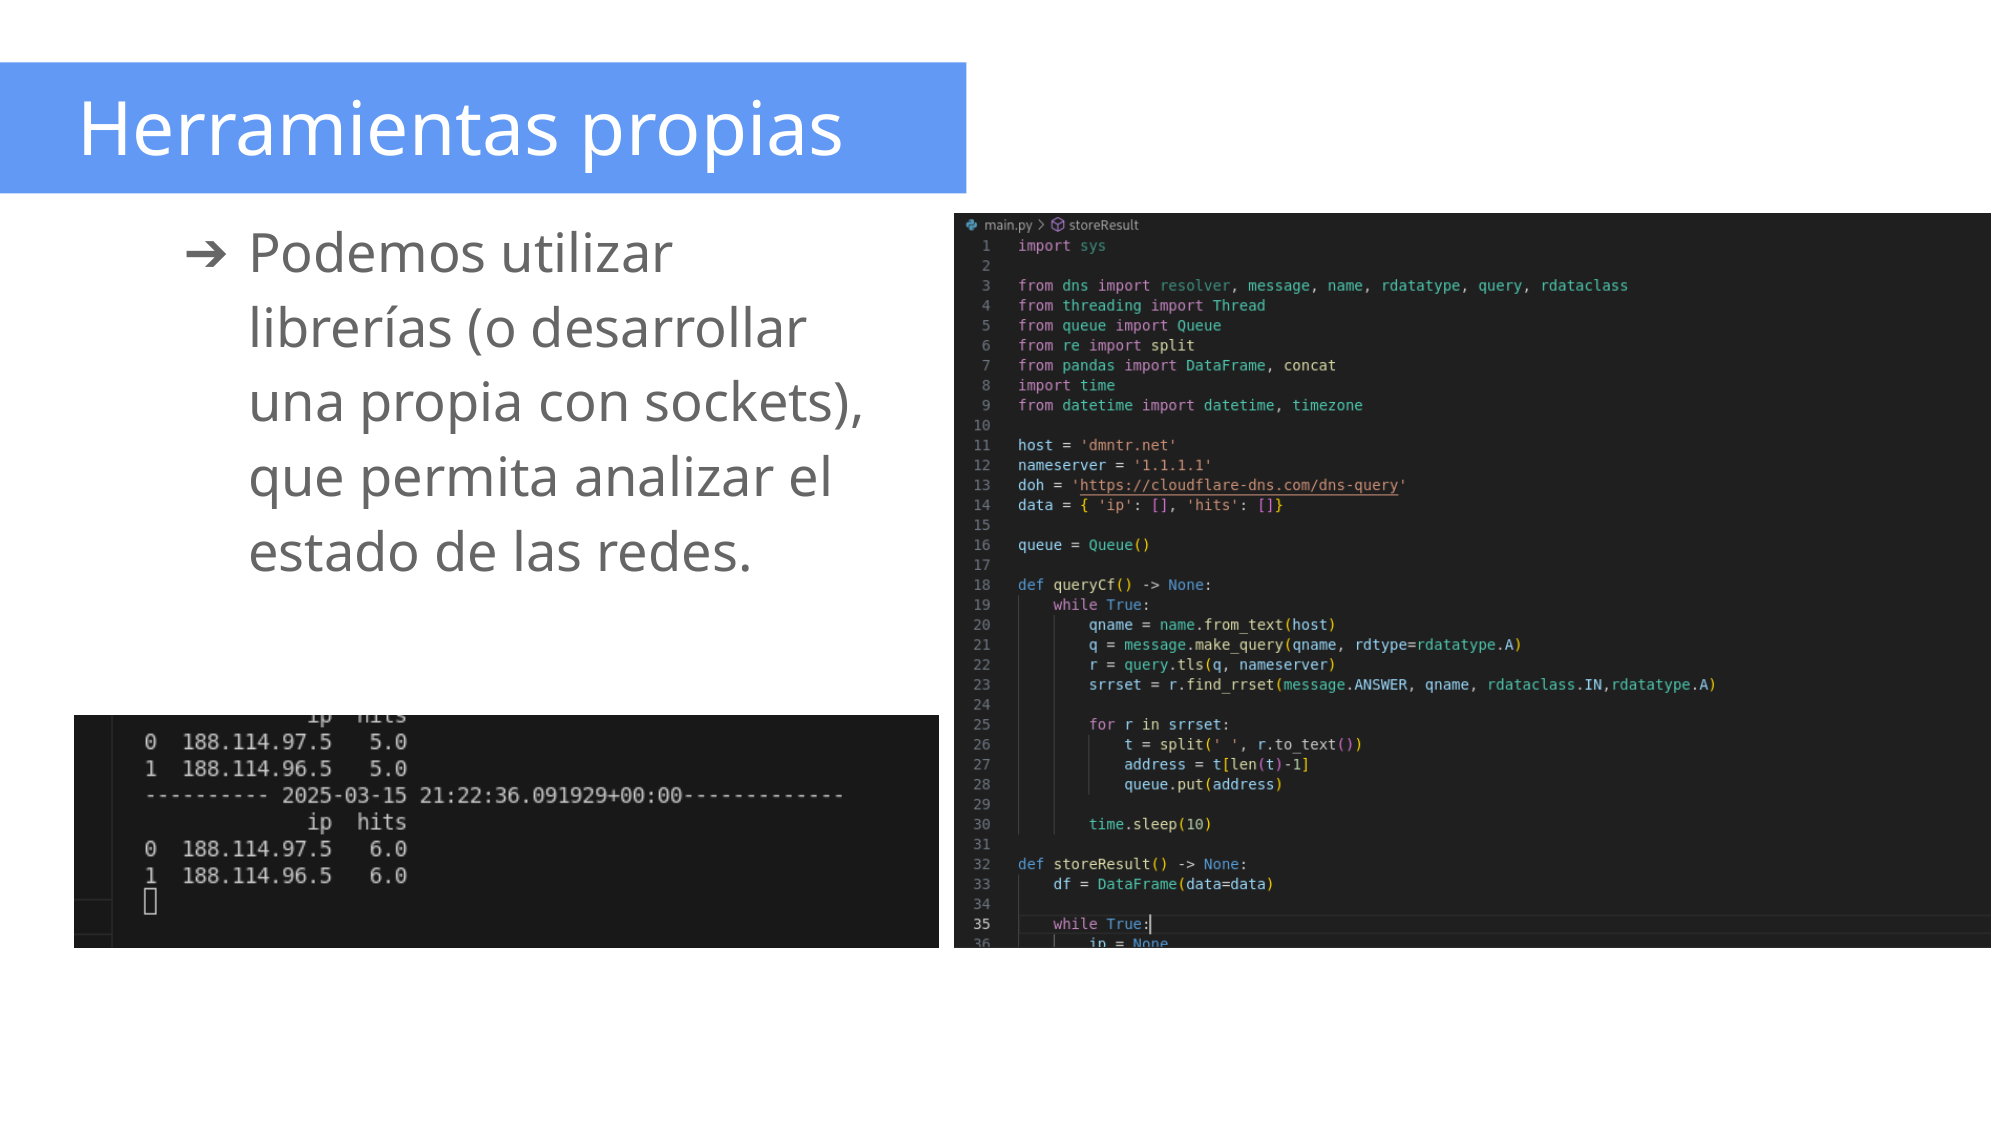

Herramientas propias
Podemos utilizar librerías (o desarrollar una propia con sockets), que permita analizar el estado de las redes.